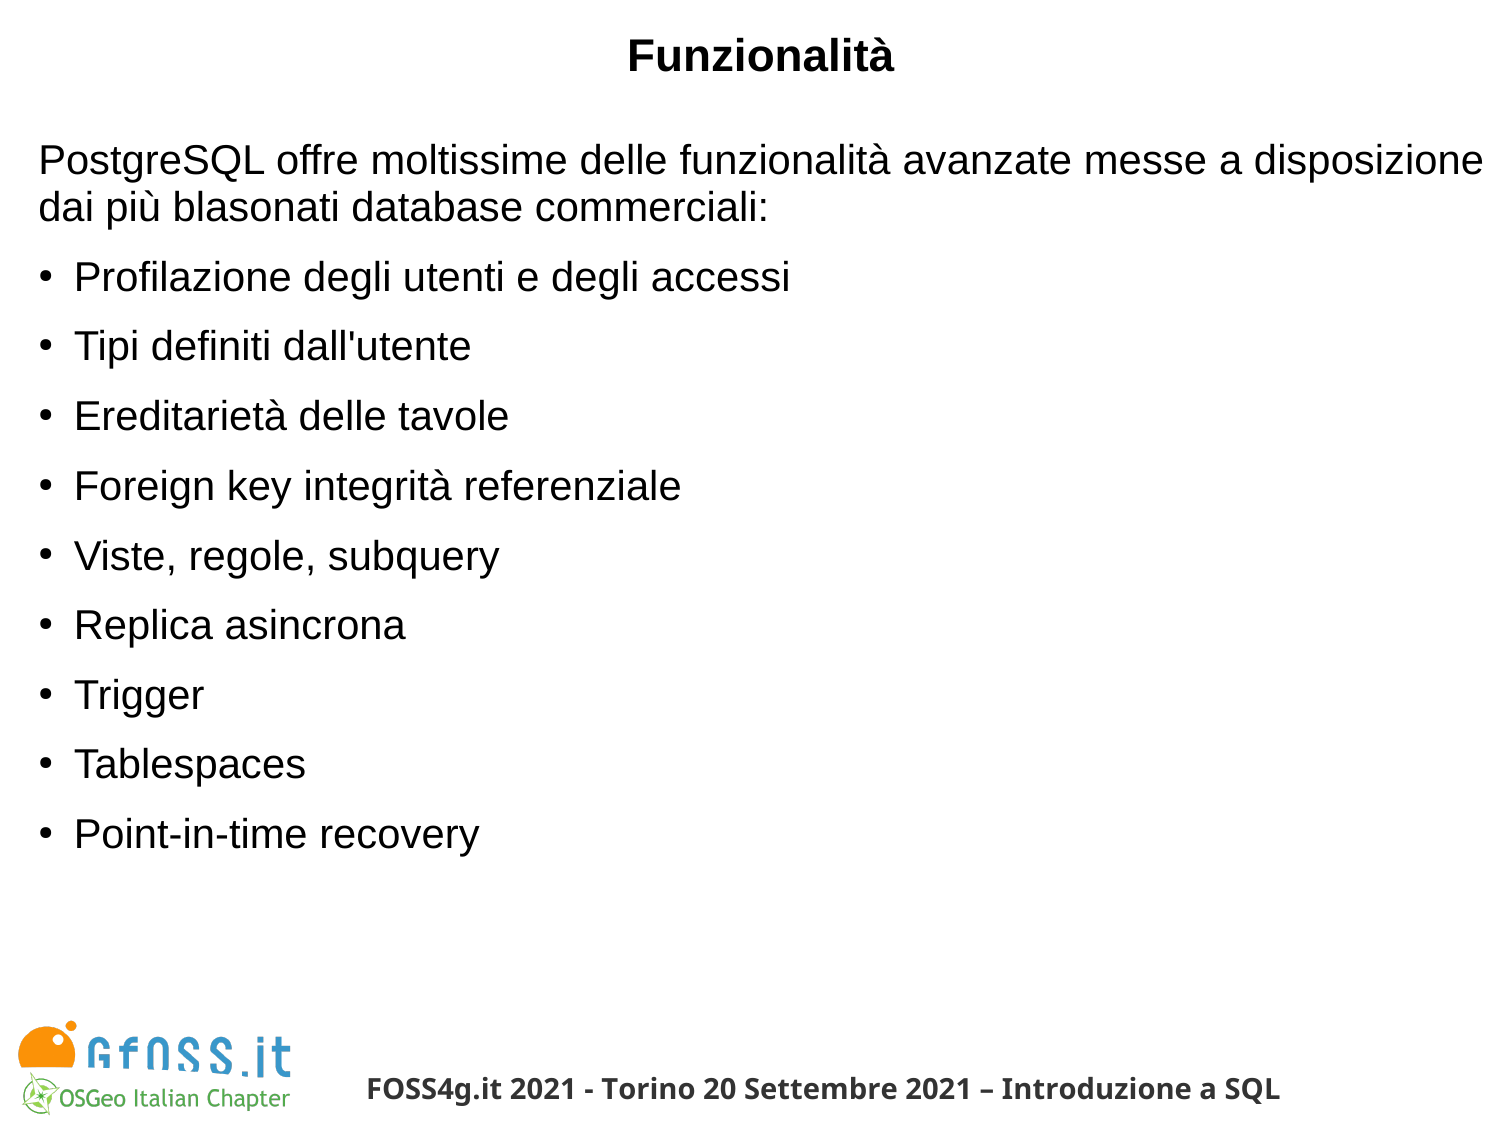

# PostgreSQL features
Funzionalità
PostgreSQL offre moltissime delle funzionalità avanzate messe a disposizione dai più blasonati database commerciali:
Profilazione degli utenti e degli accessi
Tipi definiti dall'utente
Ereditarietà delle tavole
Foreign key integrità referenziale
Viste, regole, subquery
Replica asincrona
Trigger
Tablespaces
Point-in-time recovery